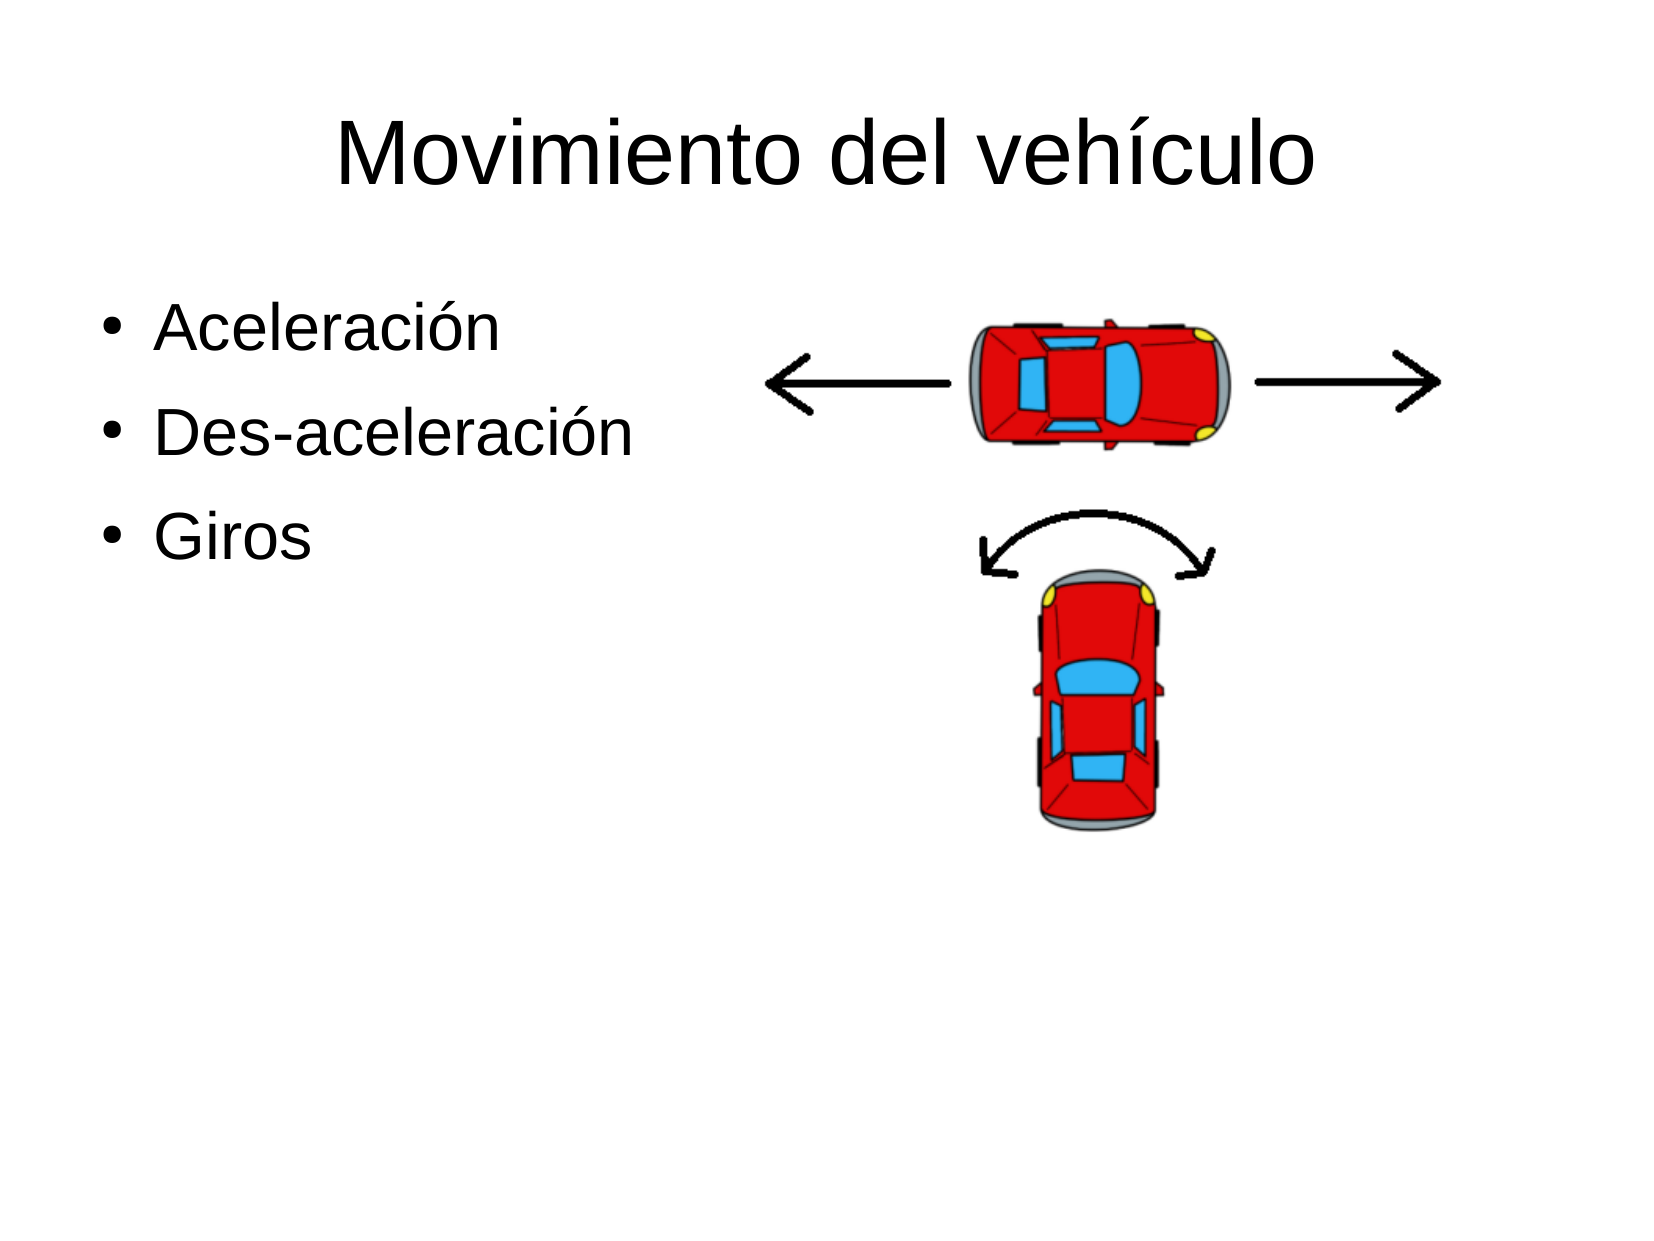

# Movimiento del vehículo
Aceleración
Des-aceleración
Giros